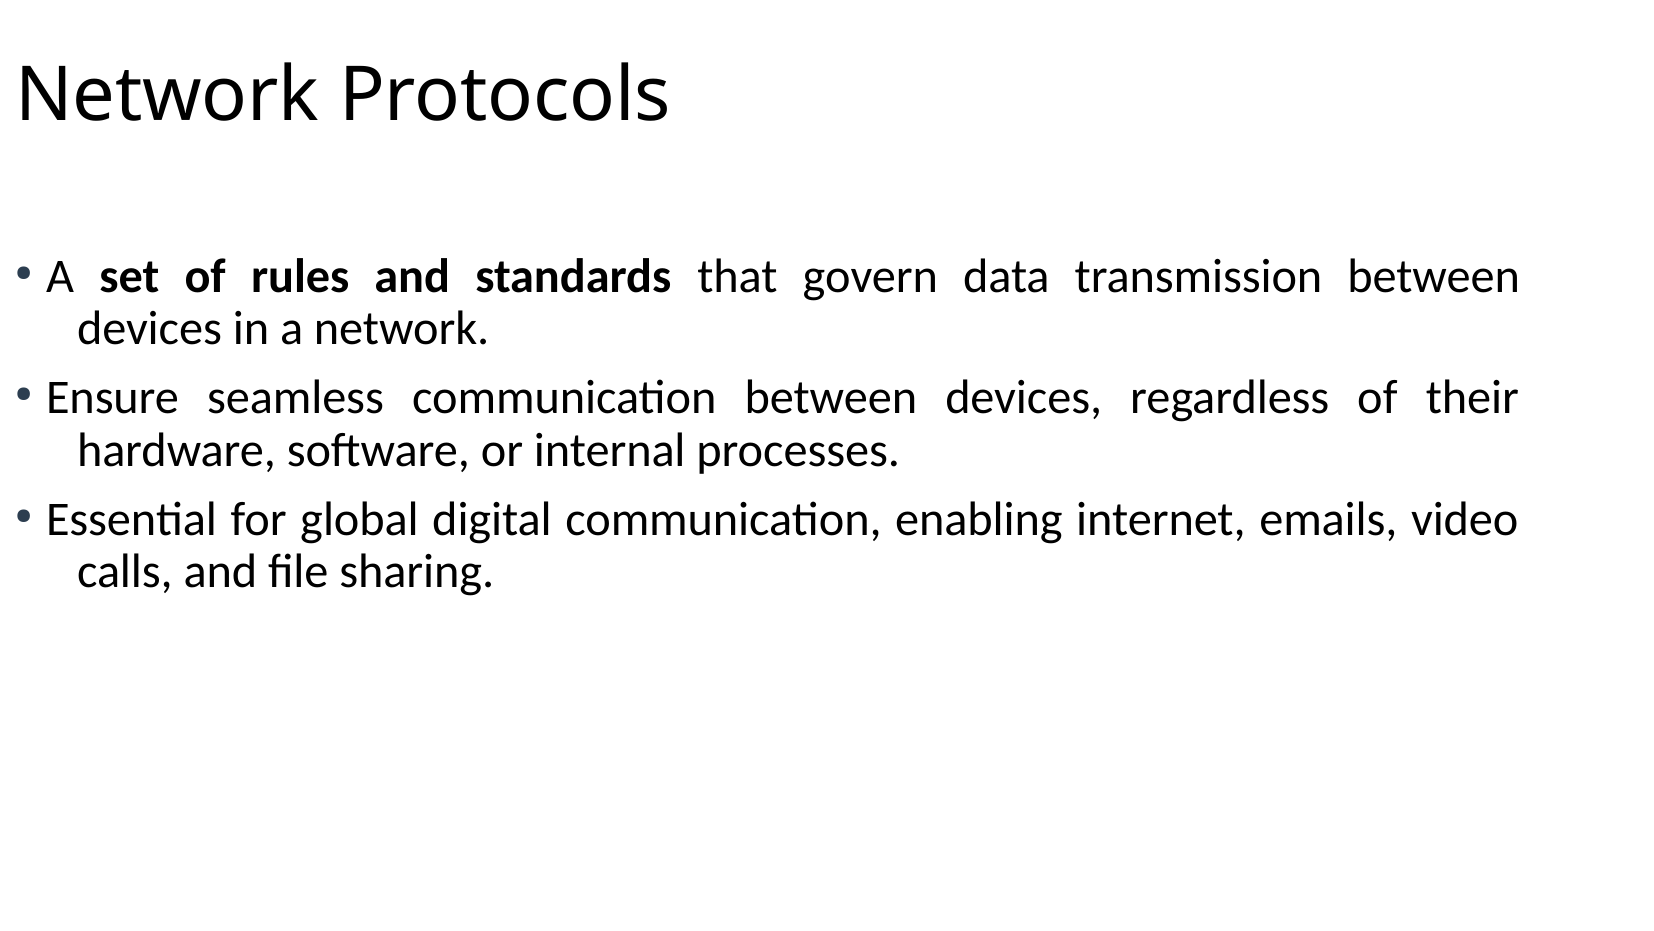

# Network Protocols
A set of rules and standards that govern data transmission between devices in a network.
Ensure seamless communication between devices, regardless of their hardware, software, or internal processes.
Essential for global digital communication, enabling internet, emails, video calls, and file sharing.